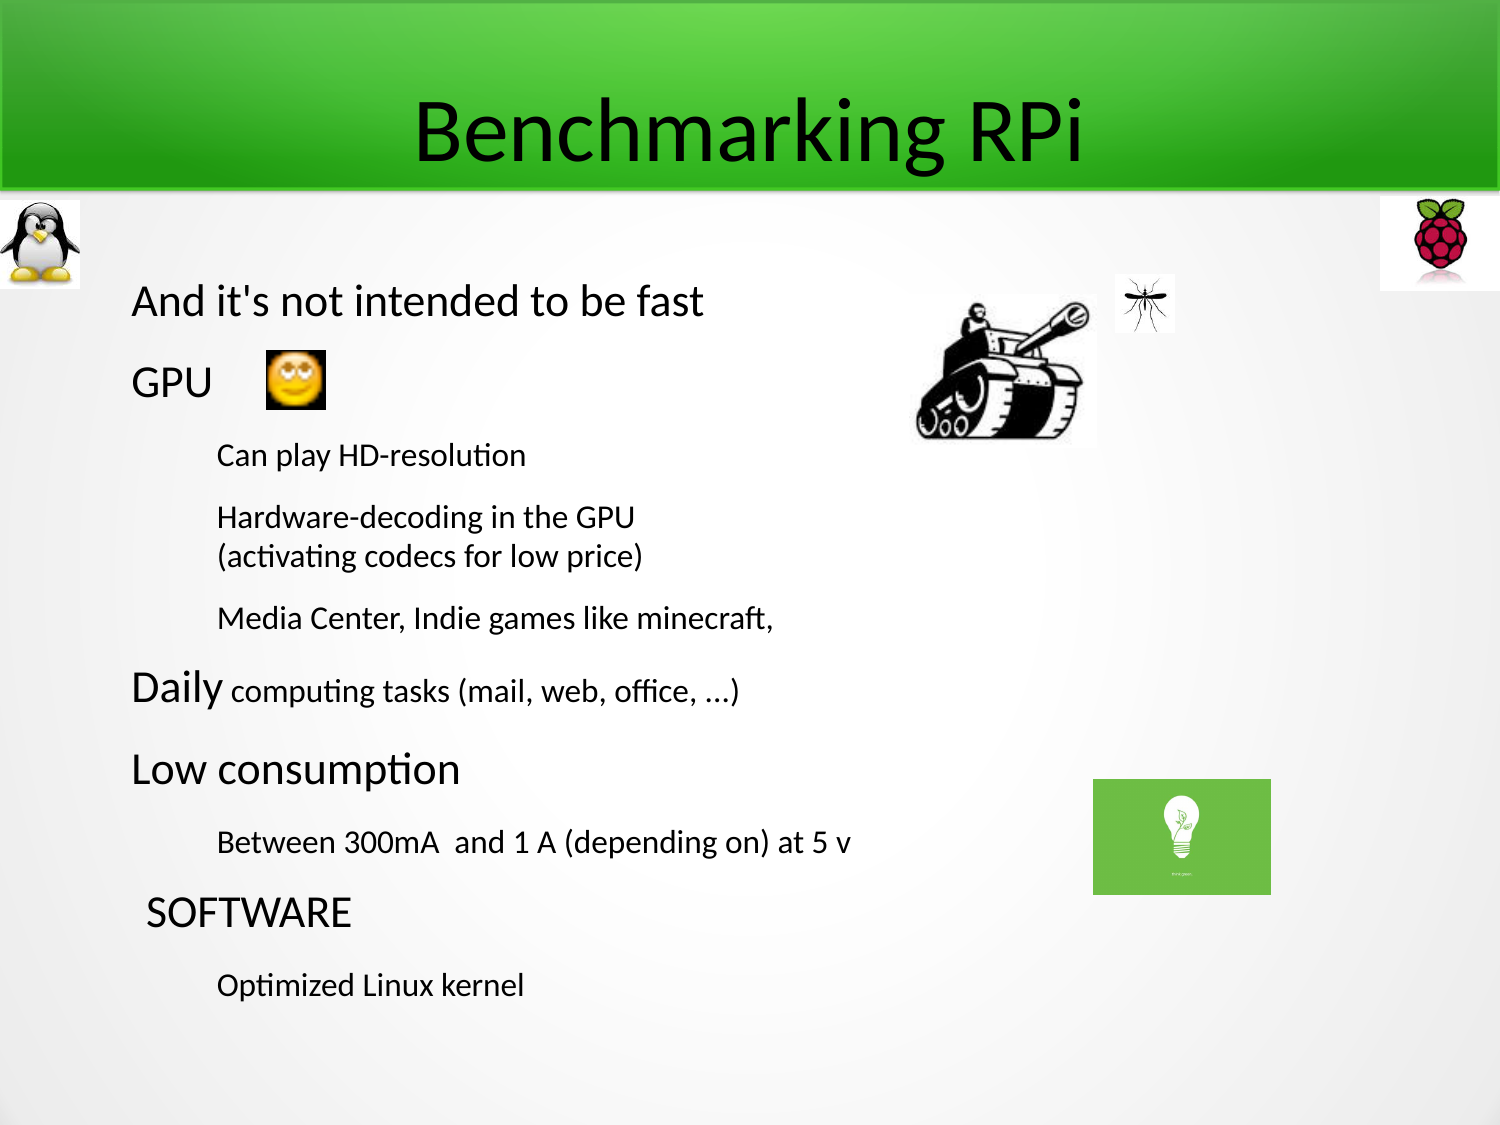

# Benchmarking RPi
And it's not intended to be fast
GPU
Can play HD-resolution
Hardware-decoding in the GPU
(activating codecs for low price)
Media Center, Indie games like minecraft,
Daily computing tasks (mail, web, office, ...)
Low consumption
Between 300mA and 1 A (depending on) at 5 v
SOFTWARE
Optimized Linux kernel